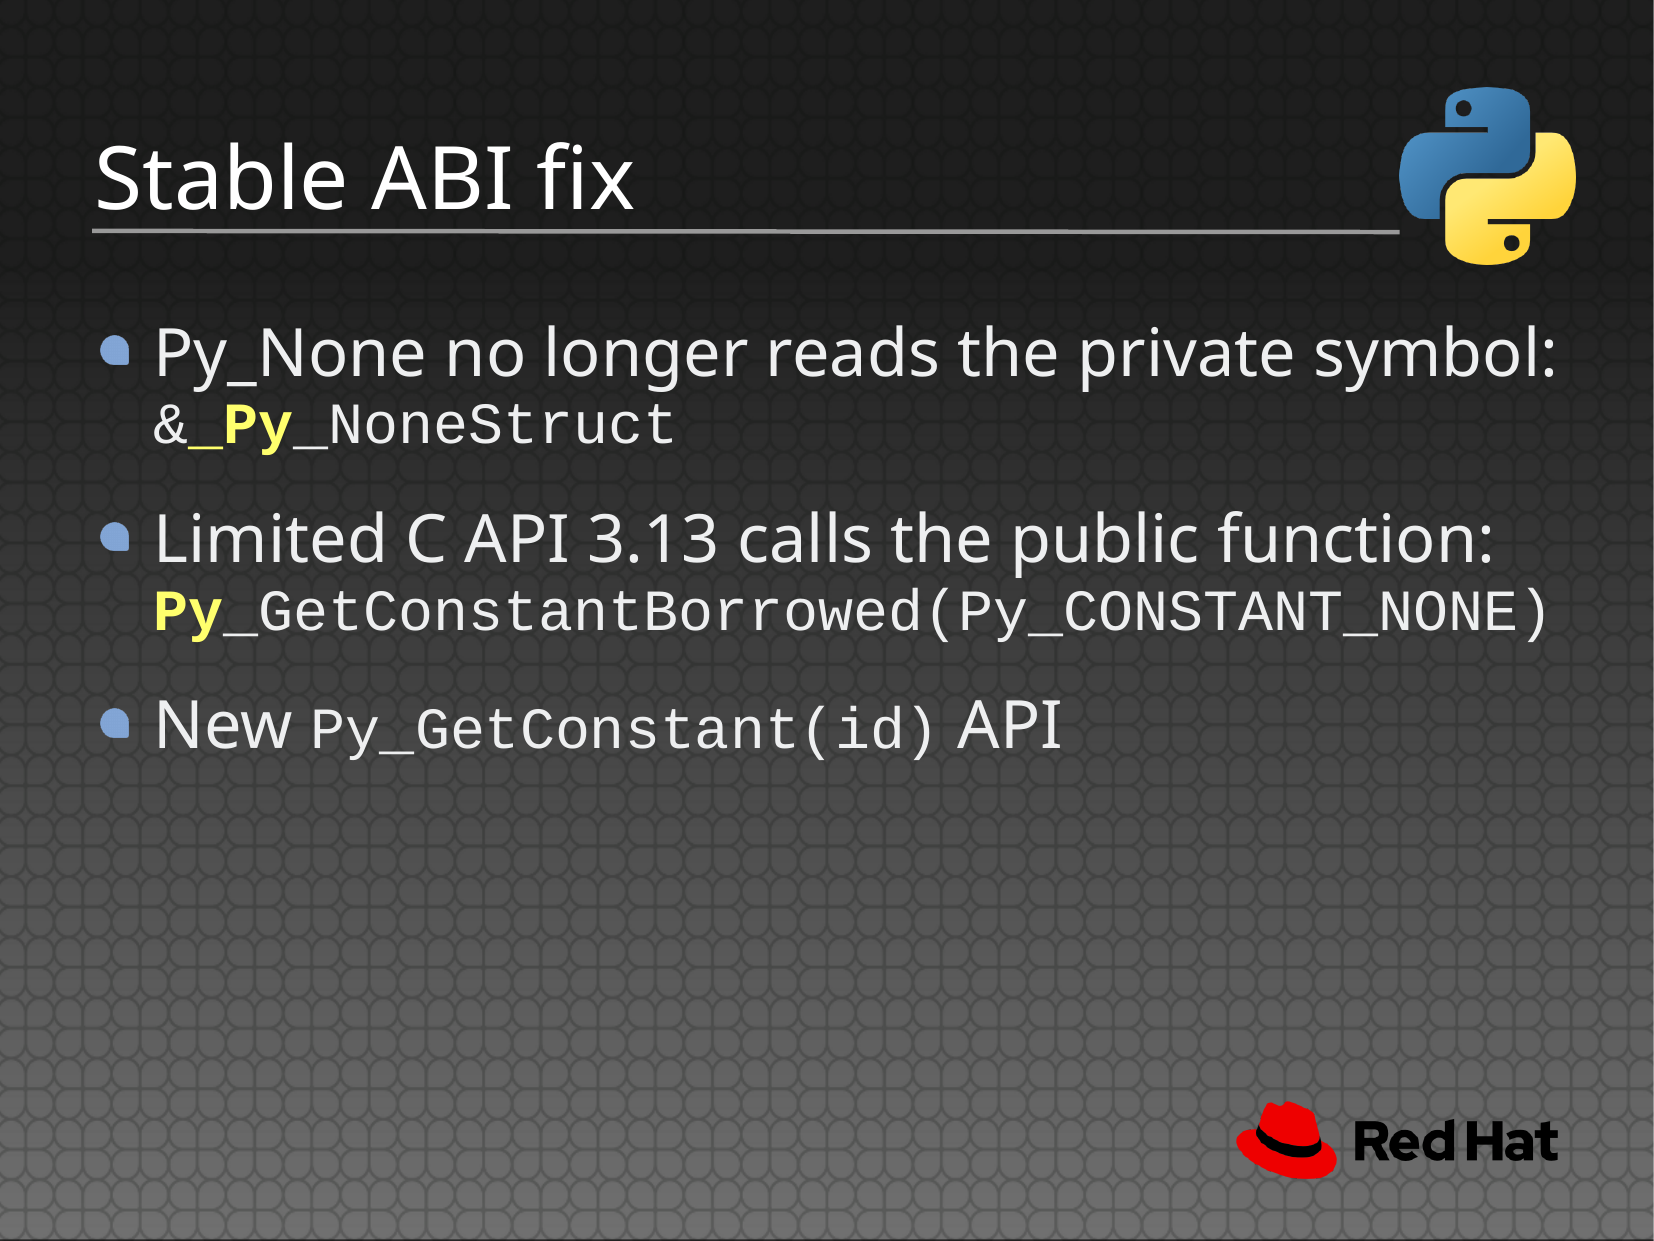

Stable ABI fix
# Py_None no longer reads the private symbol: &_Py_NoneStruct
Limited C API 3.13 calls the public function: Py_GetConstantBorrowed(Py_CONSTANT_NONE)
New Py_GetConstant(id) API